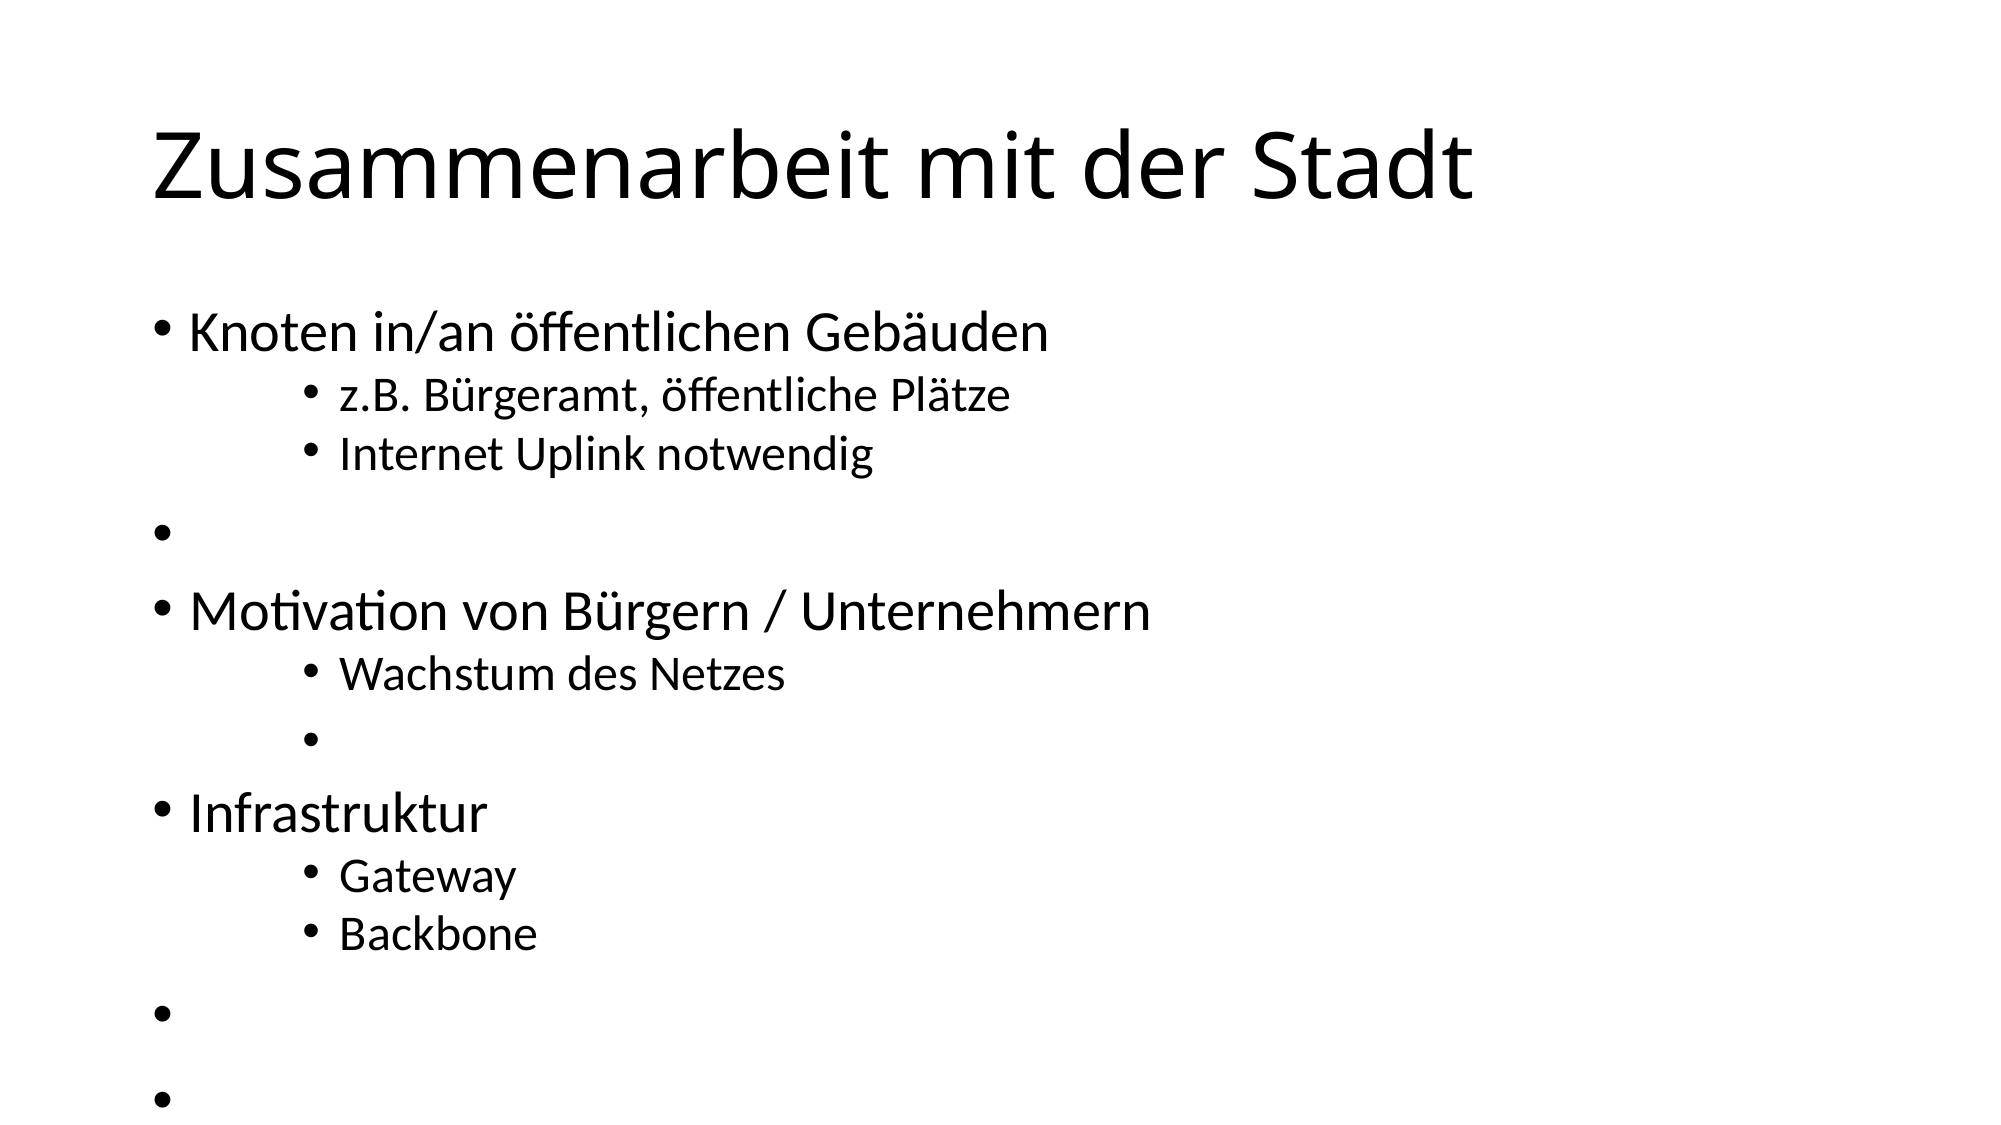

# Zusammenarbeit mit der Stadt
Knoten in/an öffentlichen Gebäuden
z.B. Bürgeramt, öffentliche Plätze
Internet Uplink notwendig
Motivation von Bürgern / Unternehmern
Wachstum des Netzes
Infrastruktur
Gateway
Backbone